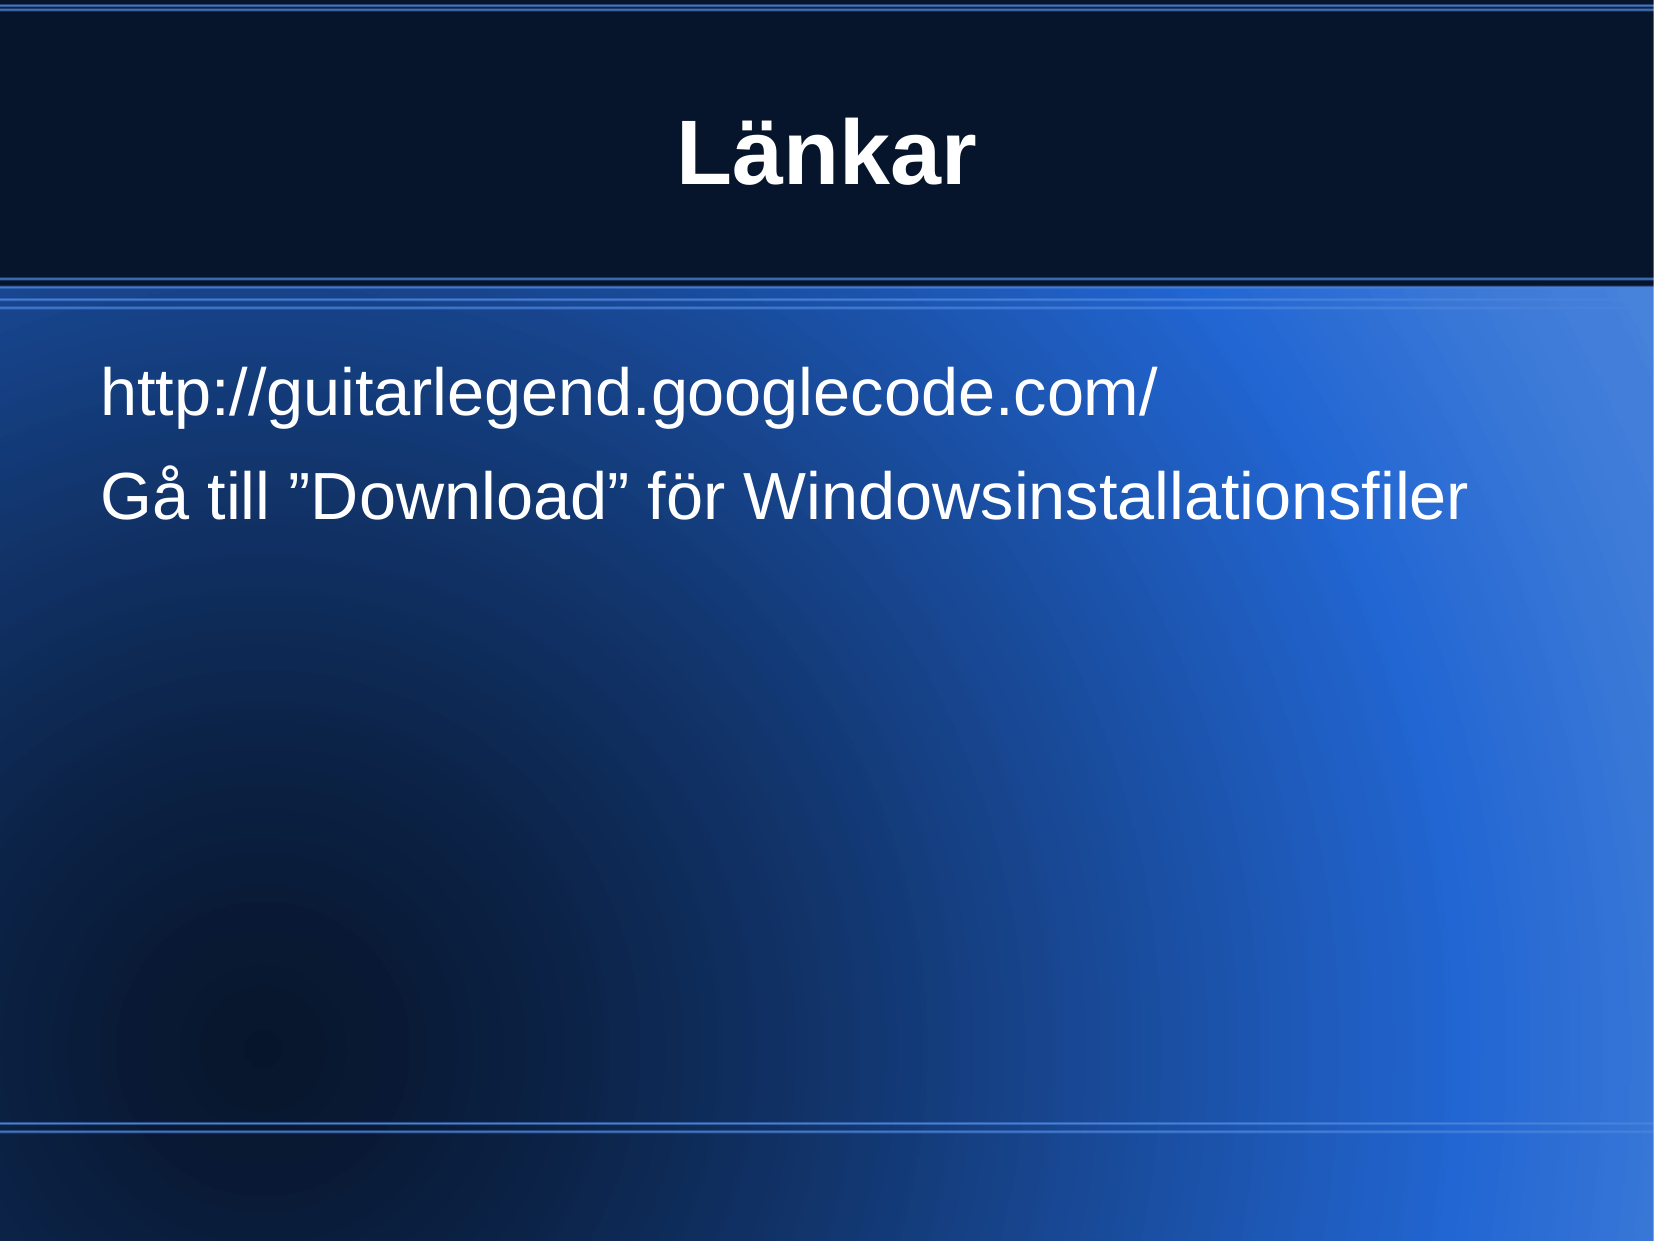

# Länkar
http://guitarlegend.googlecode.com/
Gå till ”Download” för Windowsinstallationsfiler